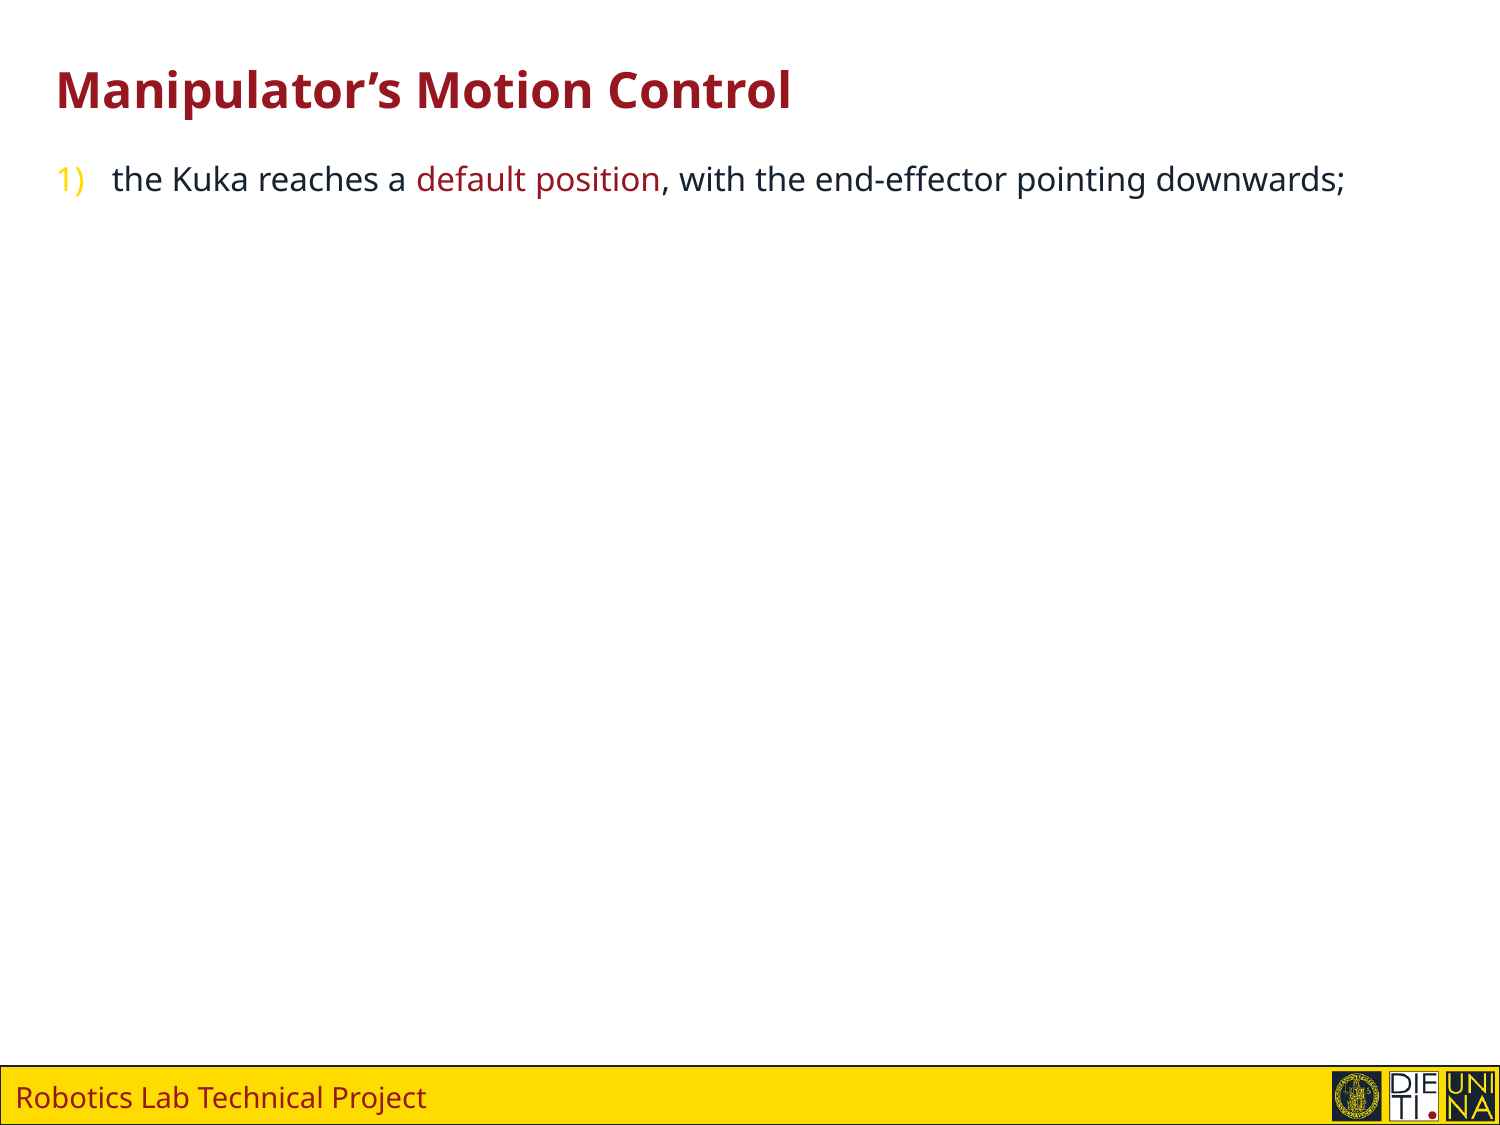

Manipulator’s Motion Control
the Kuka reaches a default position, with the end-effector pointing downwards;
Robotics Lab Technical Project